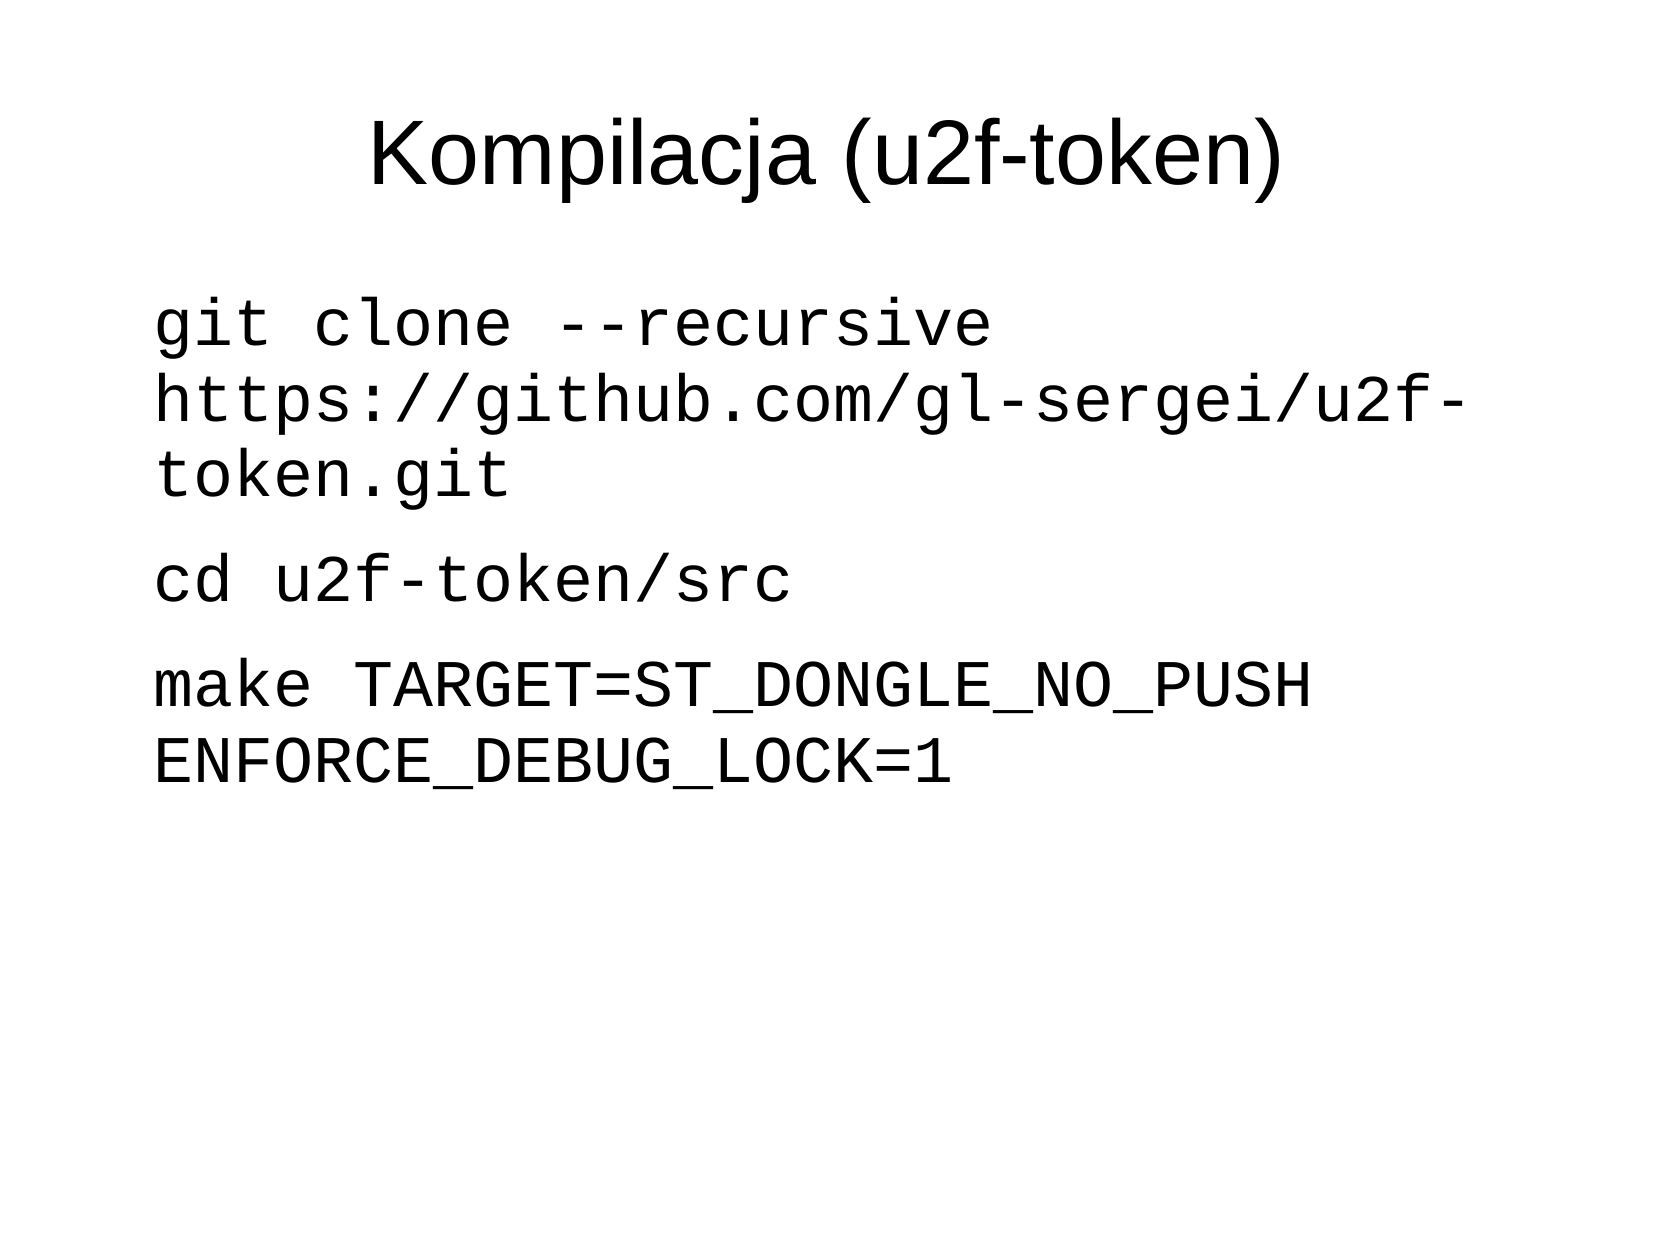

# Kompilacja (u2f-token)
git clone --recursive https://github.com/gl-sergei/u2f-token.git
cd u2f-token/src
make TARGET=ST_DONGLE_NO_PUSH ENFORCE_DEBUG_LOCK=1